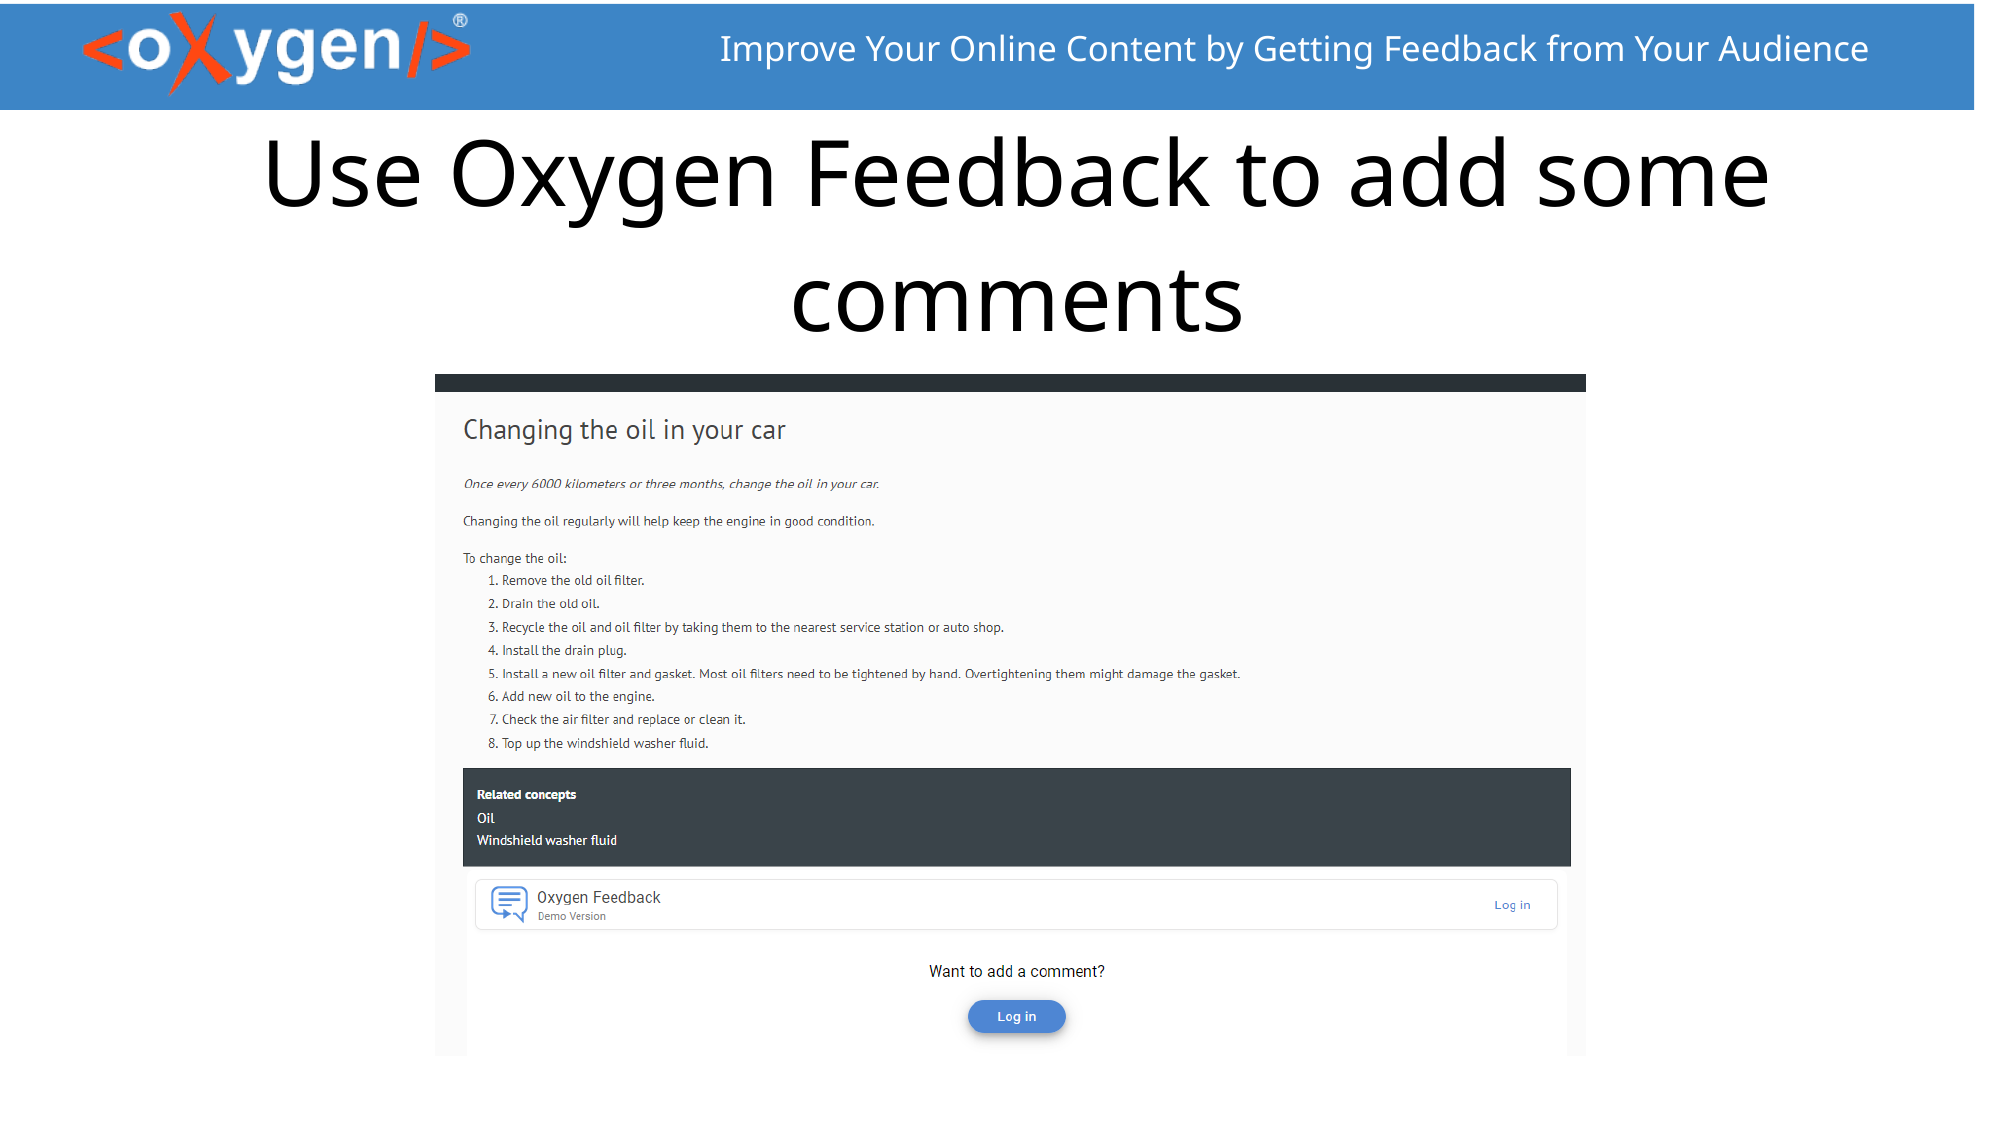

# Use Oxygen Feedback to add some comments